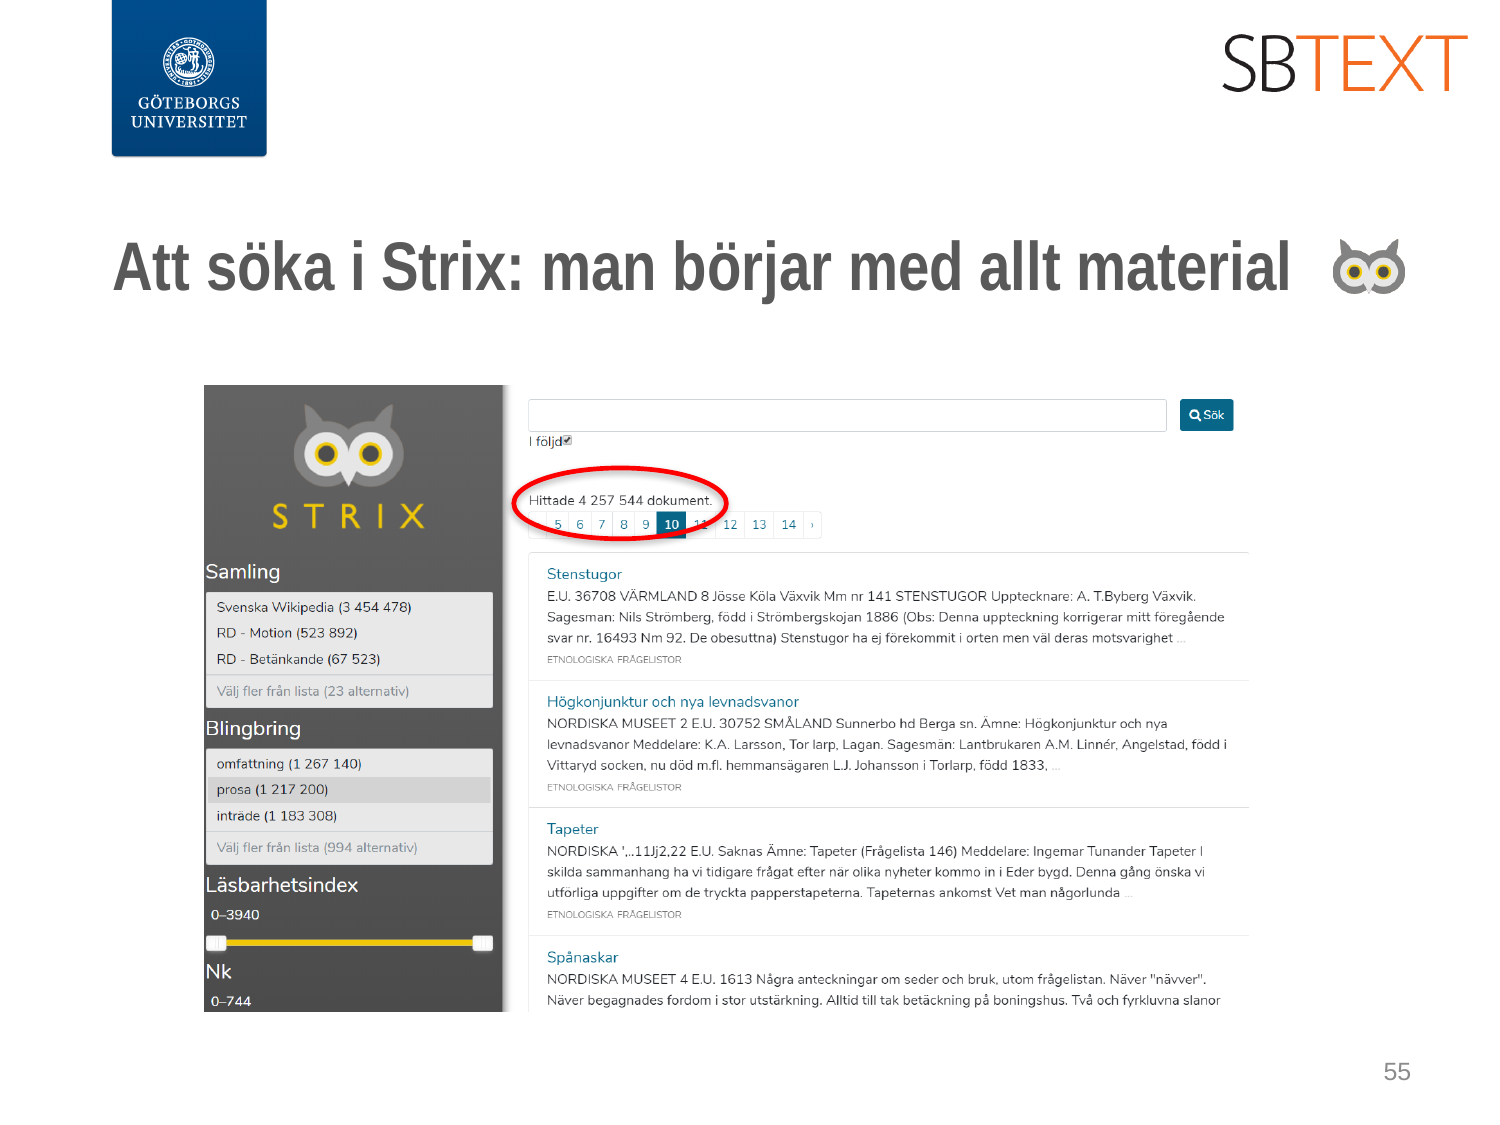

# Att söka i Strix: man börjar med allt material